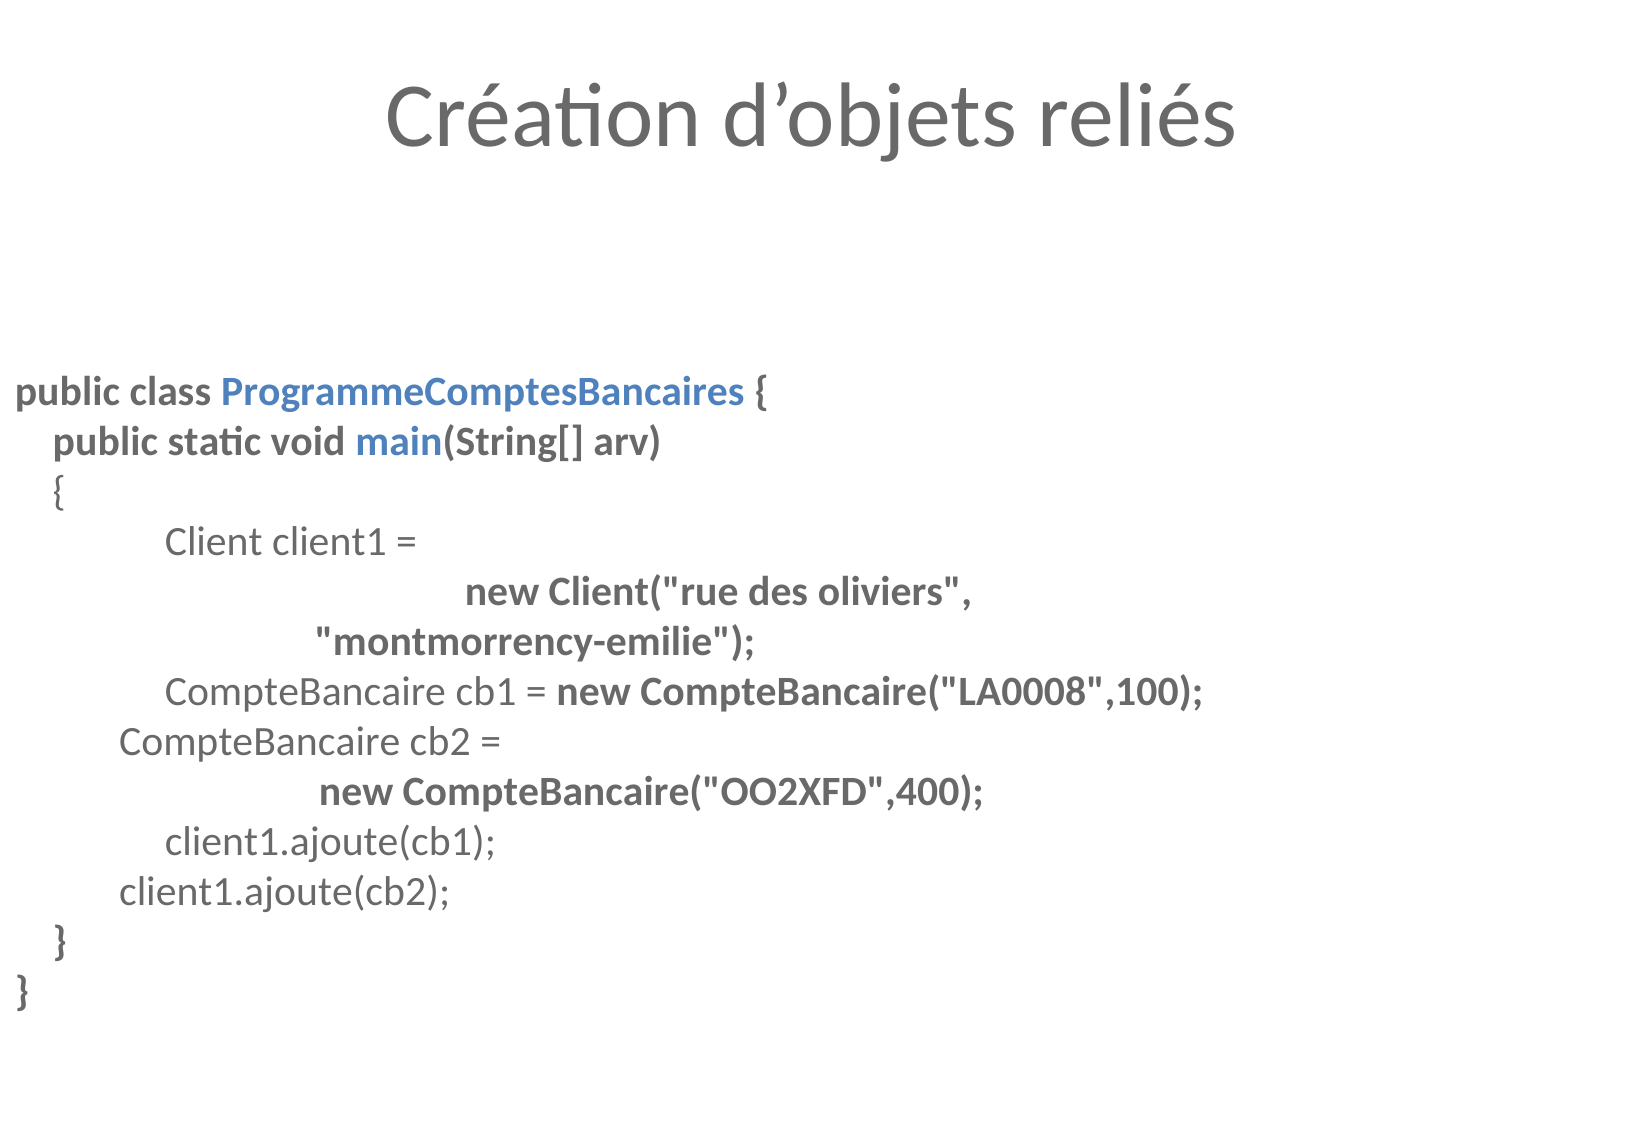

# Création d’objets reliés
public class ProgrammeComptesBancaires {
 public static void main(String[] arv)
 {
	Client client1 =
			new Client("rue des oliviers",						"montmorrency-emilie");
	CompteBancaire cb1 = new CompteBancaire("LA0008",100);
 CompteBancaire cb2 =
 new CompteBancaire("OO2XFD",400);
	client1.ajoute(cb1);
 client1.ajoute(cb2);
 }
}